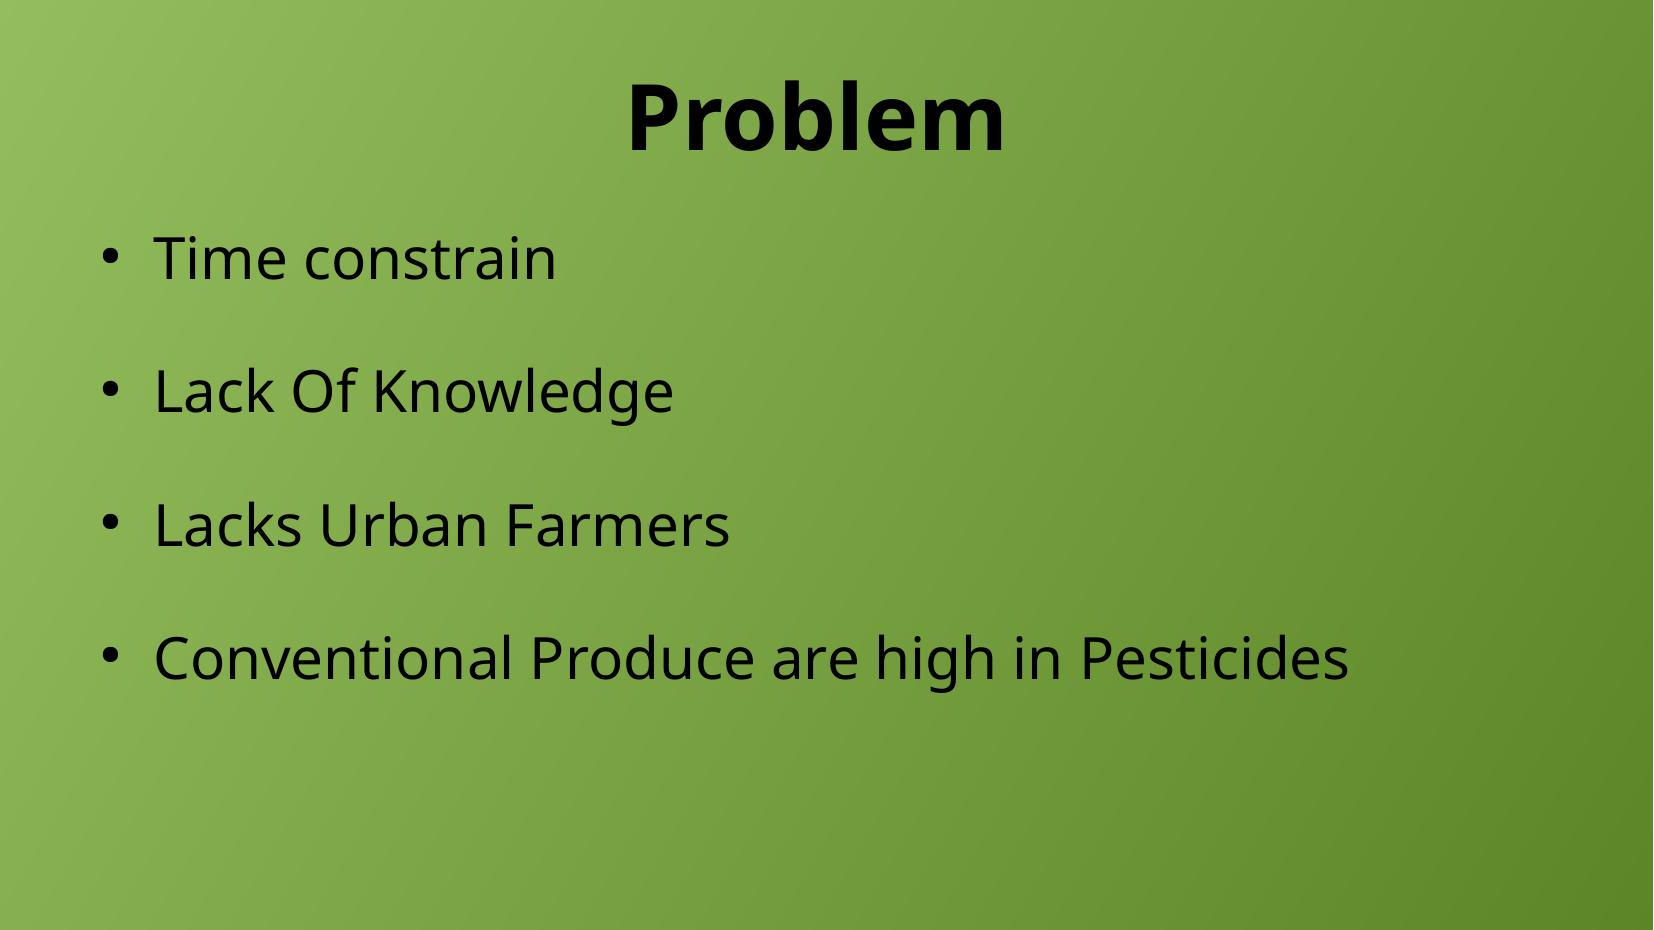

# Problem
Time constrain
Lack Of Knowledge
Lacks Urban Farmers
Conventional Produce are high in Pesticides